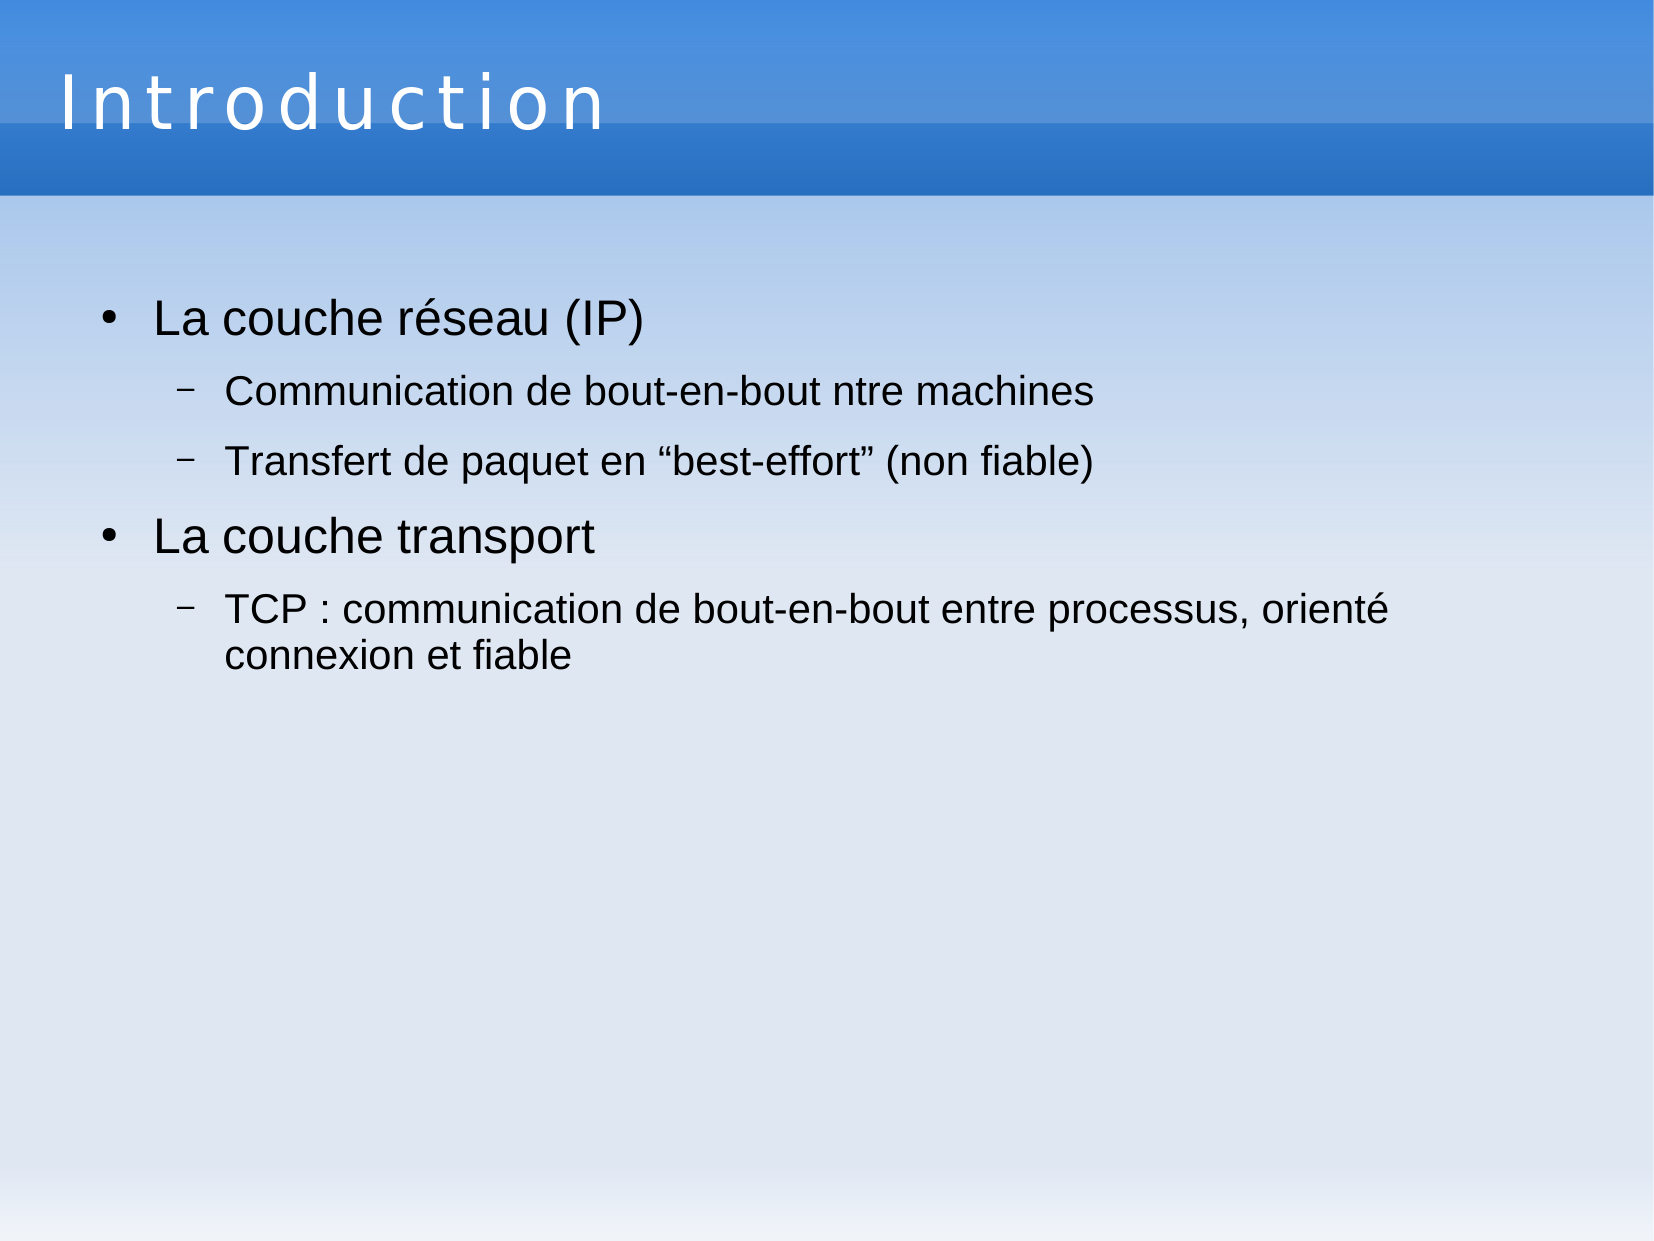

# Introduction
La couche réseau (IP)
Communication de bout-en-bout ntre machines
Transfert de paquet en “best-effort” (non fiable)
La couche transport
TCP : communication de bout-en-bout entre processus, orienté connexion et fiable